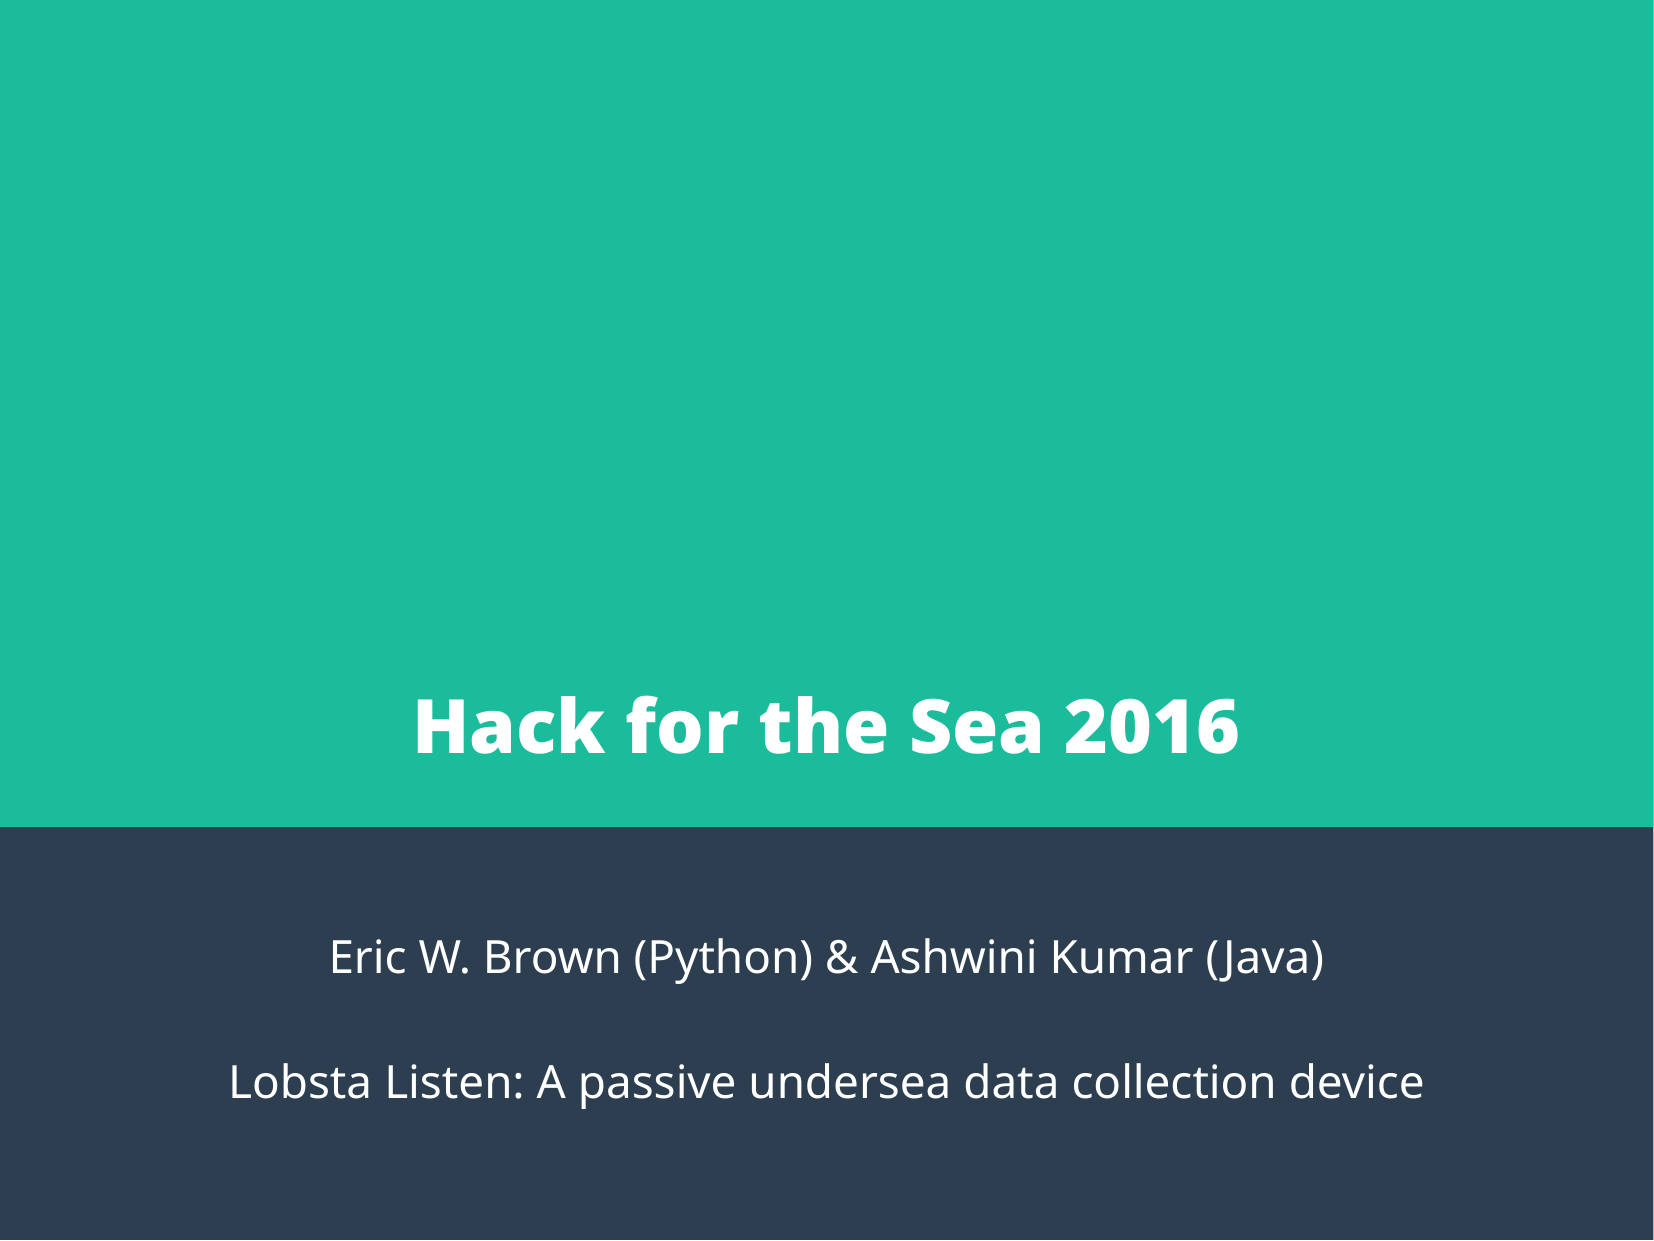

# Hack for the Sea 2016
Eric W. Brown (Python) & Ashwini Kumar (Java)
Lobsta Listen: A passive undersea data collection device